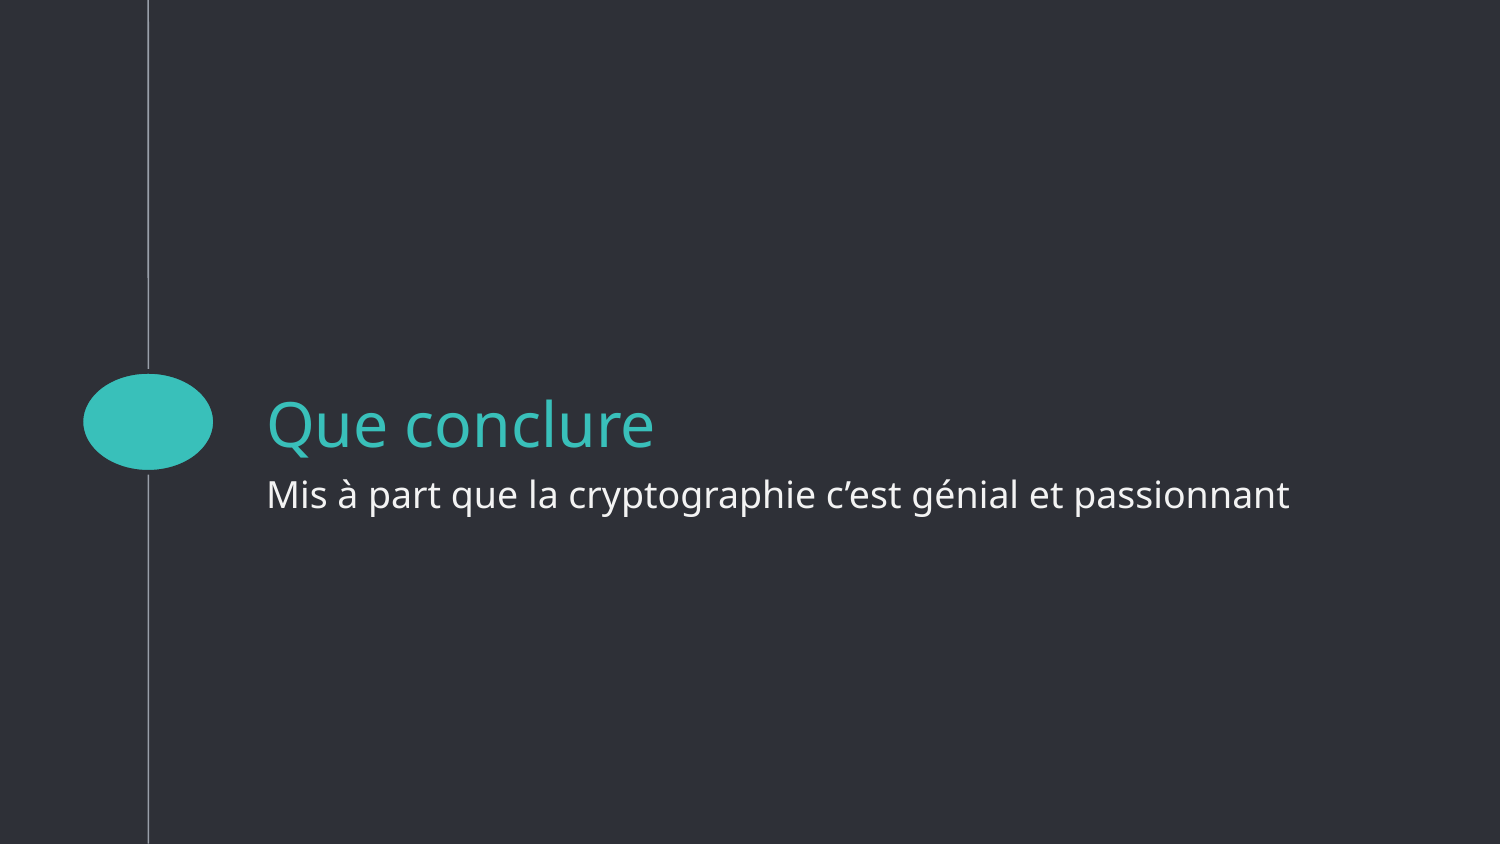

# Que conclure
Mis à part que la cryptographie c’est génial et passionnant